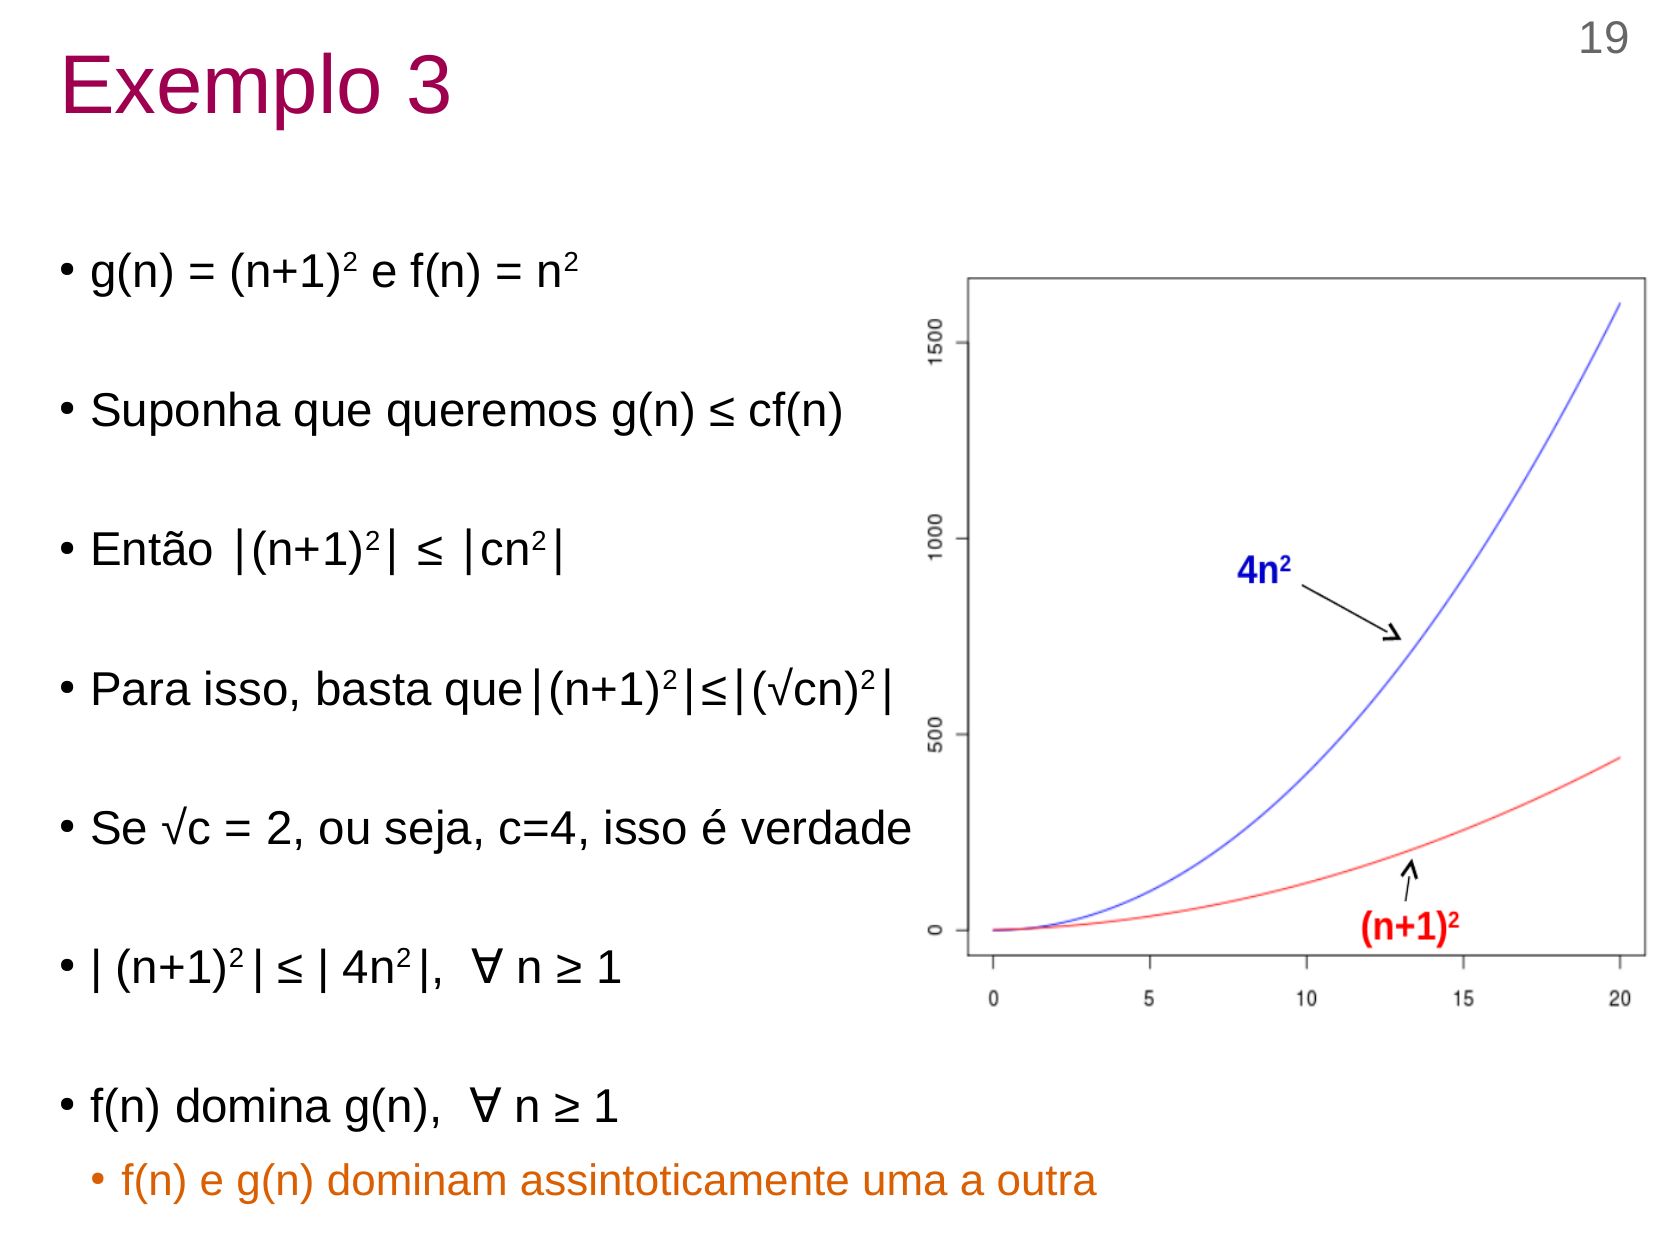

19
# Exemplo 3
g(n) = (n+1)2 e f(n) = n2
Suponha que queremos g(n) ≤ cf(n)
Então ∣(n+1)2∣ ≤ ∣cn2∣
Para isso, basta que∣(n+1)2∣≤∣(√cn)2∣
Se √c = 2, ou seja, c=4, isso é verdade
| (n+1)2 | ≤ | 4n2 |, ∀ n ≥ 1
f(n) domina g(n), ∀ n ≥ 1
f(n) e g(n) dominam assintoticamente uma a outra